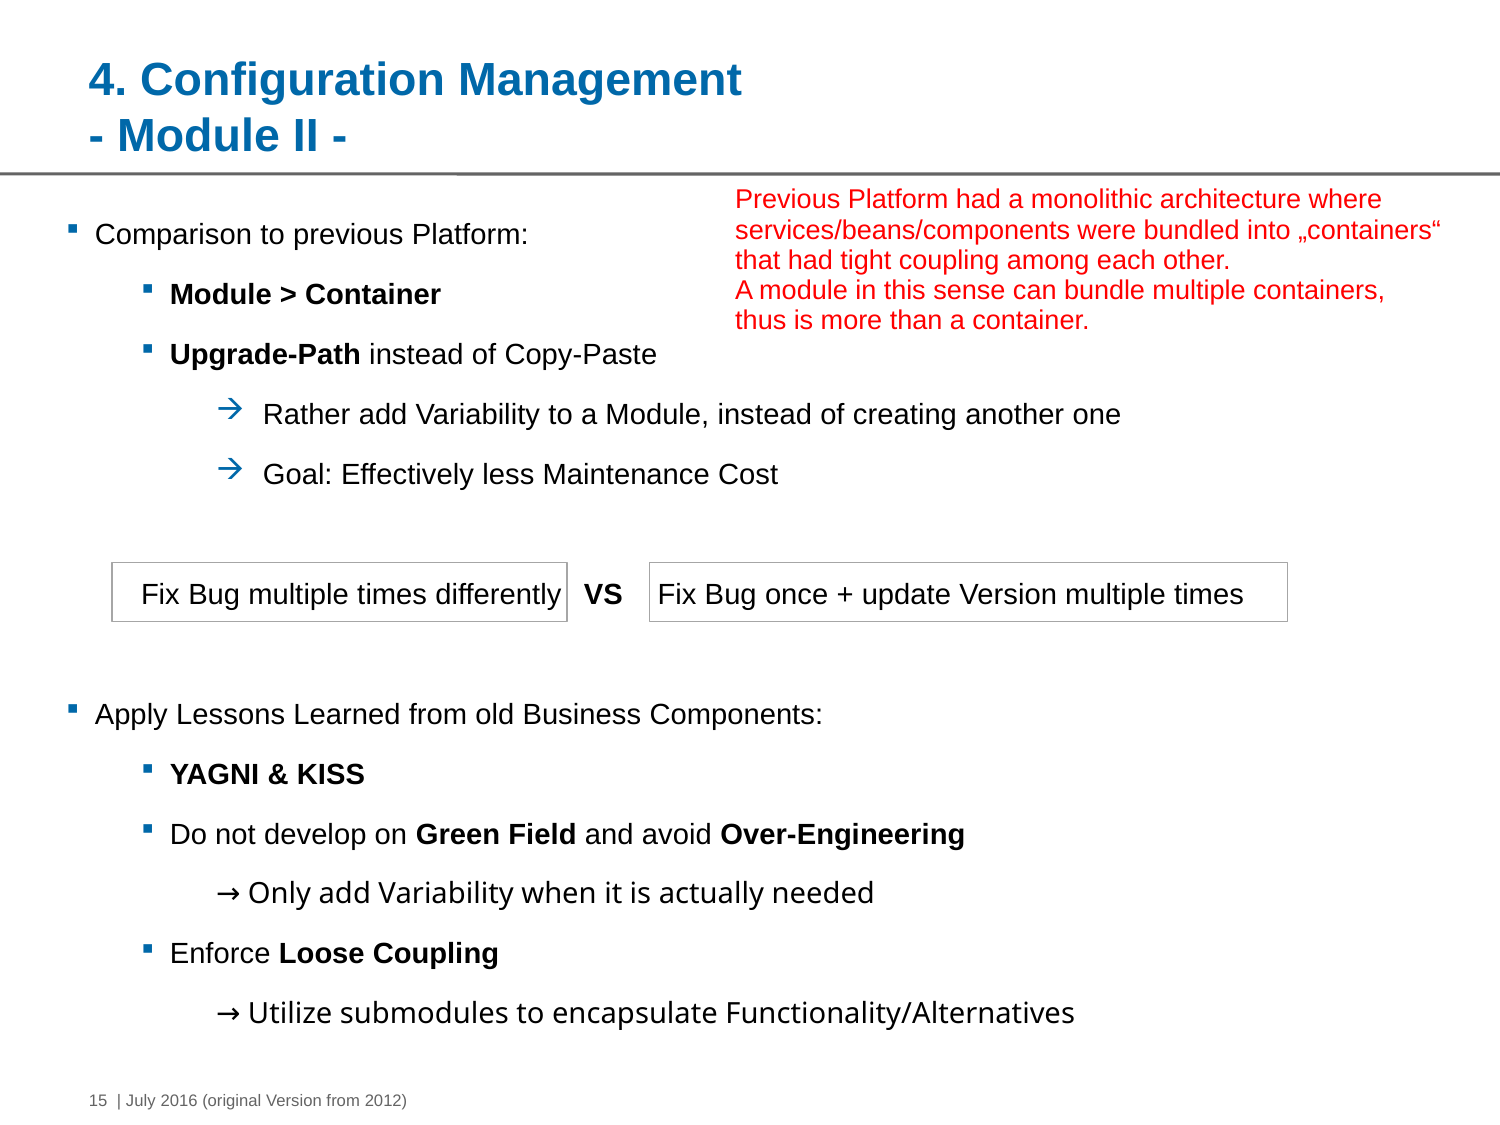

# 4. Configuration Management - Module II -
Previous Platform had a monolithic architecture where
services/beans/components were bundled into „containers“
that had tight coupling among each other.
A module in this sense can bundle multiple containers,
thus is more than a container.
Comparison to previous Platform:
Module > Container
Upgrade-Path instead of Copy-Paste
Rather add Variability to a Module, instead of creating another one
Goal: Effectively less Maintenance Cost
Fix Bug multiple times differently 	VS 	Fix Bug once + update Version multiple times
Apply Lessons Learned from old Business Components:
YAGNI & KISS
Do not develop on Green Field and avoid Over-Engineering
→ Only add Variability when it is actually needed
Enforce Loose Coupling
→ Utilize submodules to encapsulate Functionality/Alternatives